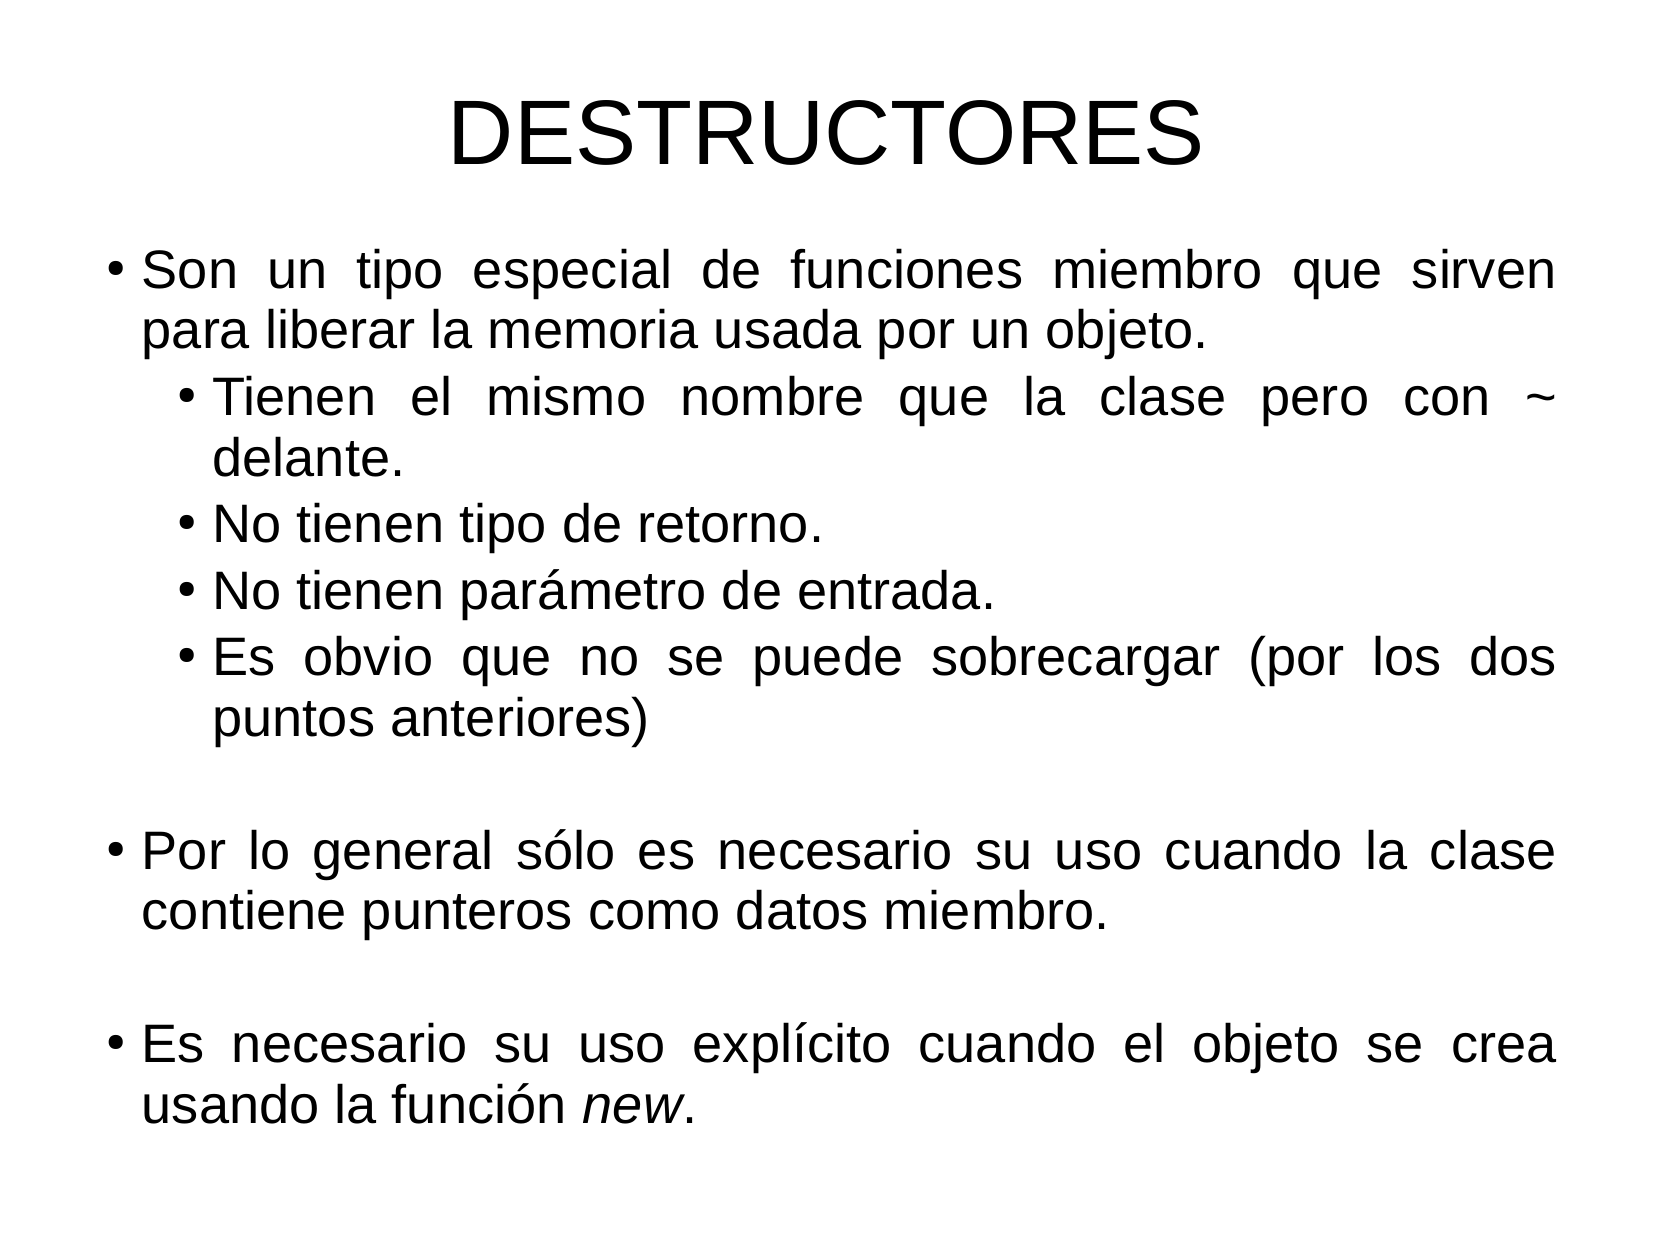

# DESTRUCTORES
Son un tipo especial de funciones miembro que sirven para liberar la memoria usada por un objeto.
Tienen el mismo nombre que la clase pero con ~ delante.
No tienen tipo de retorno.
No tienen parámetro de entrada.
Es obvio que no se puede sobrecargar (por los dos puntos anteriores)
Por lo general sólo es necesario su uso cuando la clase contiene punteros como datos miembro.
Es necesario su uso explícito cuando el objeto se crea usando la función new.